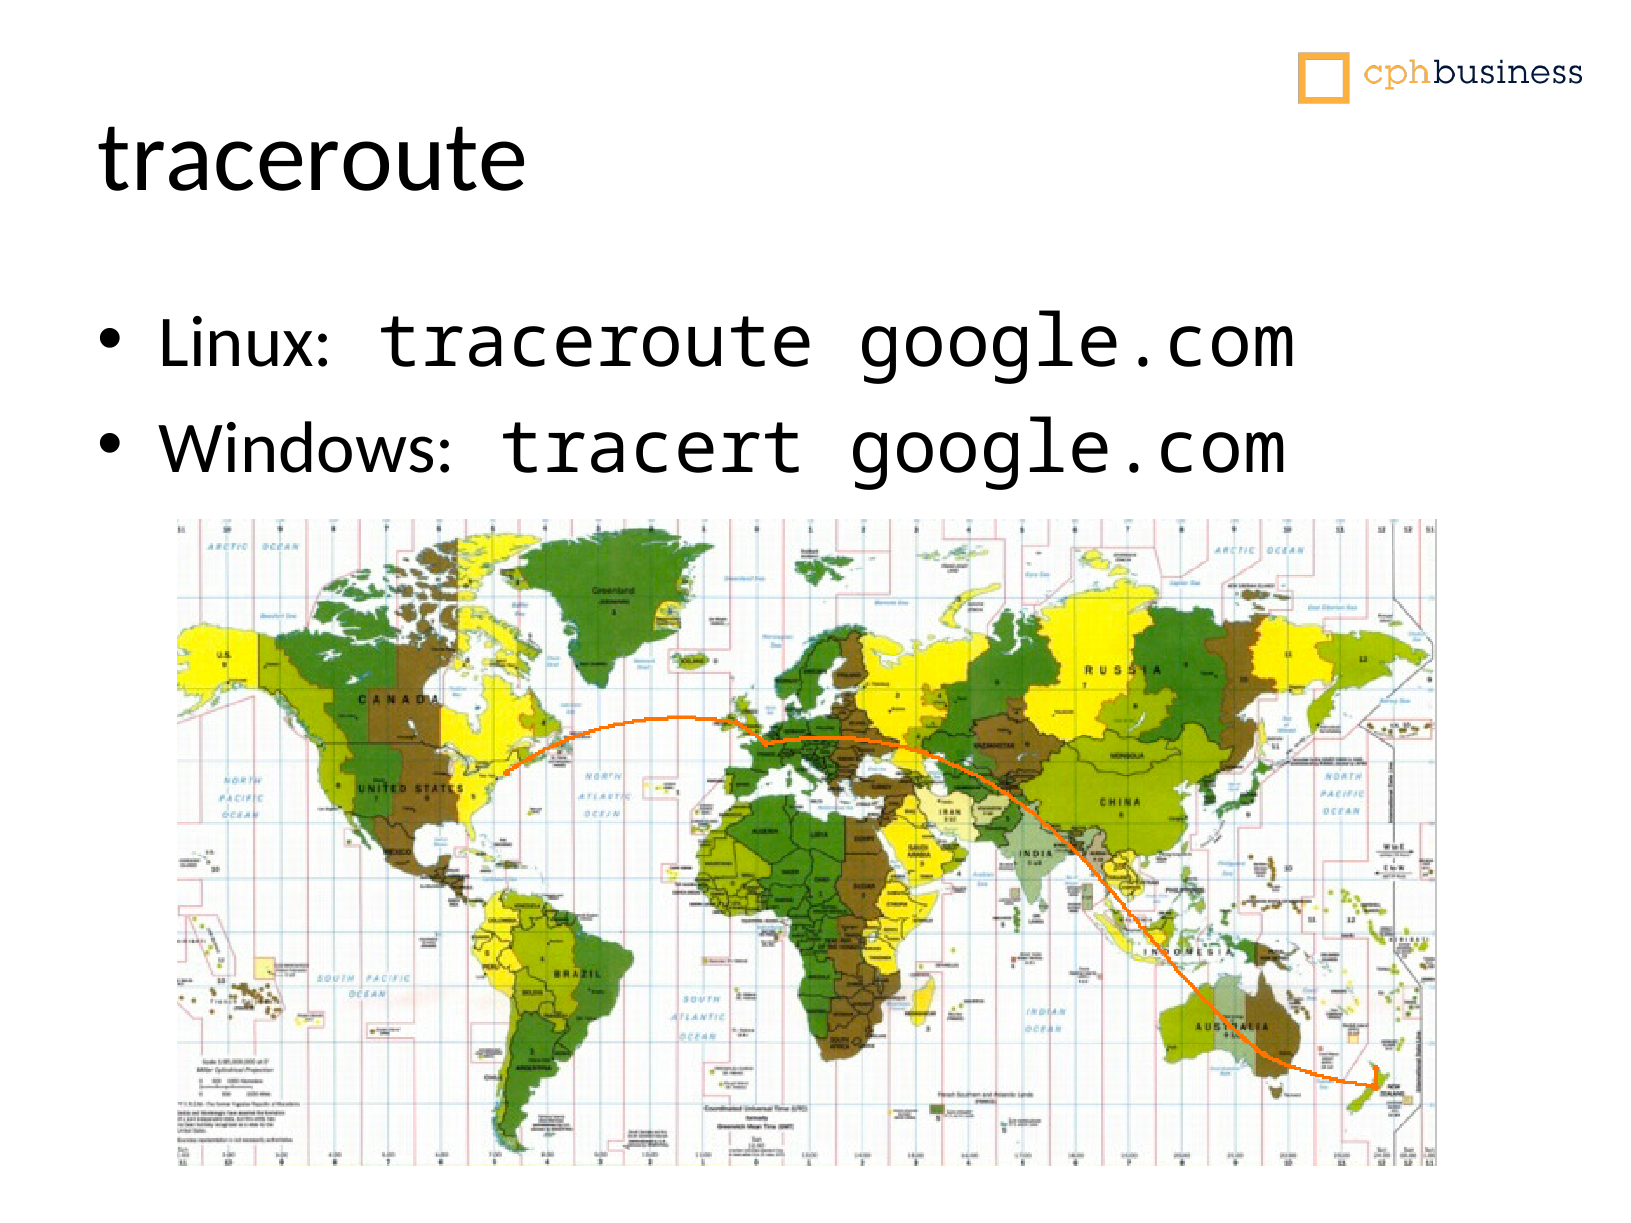

# traceroute
Linux: traceroute google.com
Windows: tracert google.com